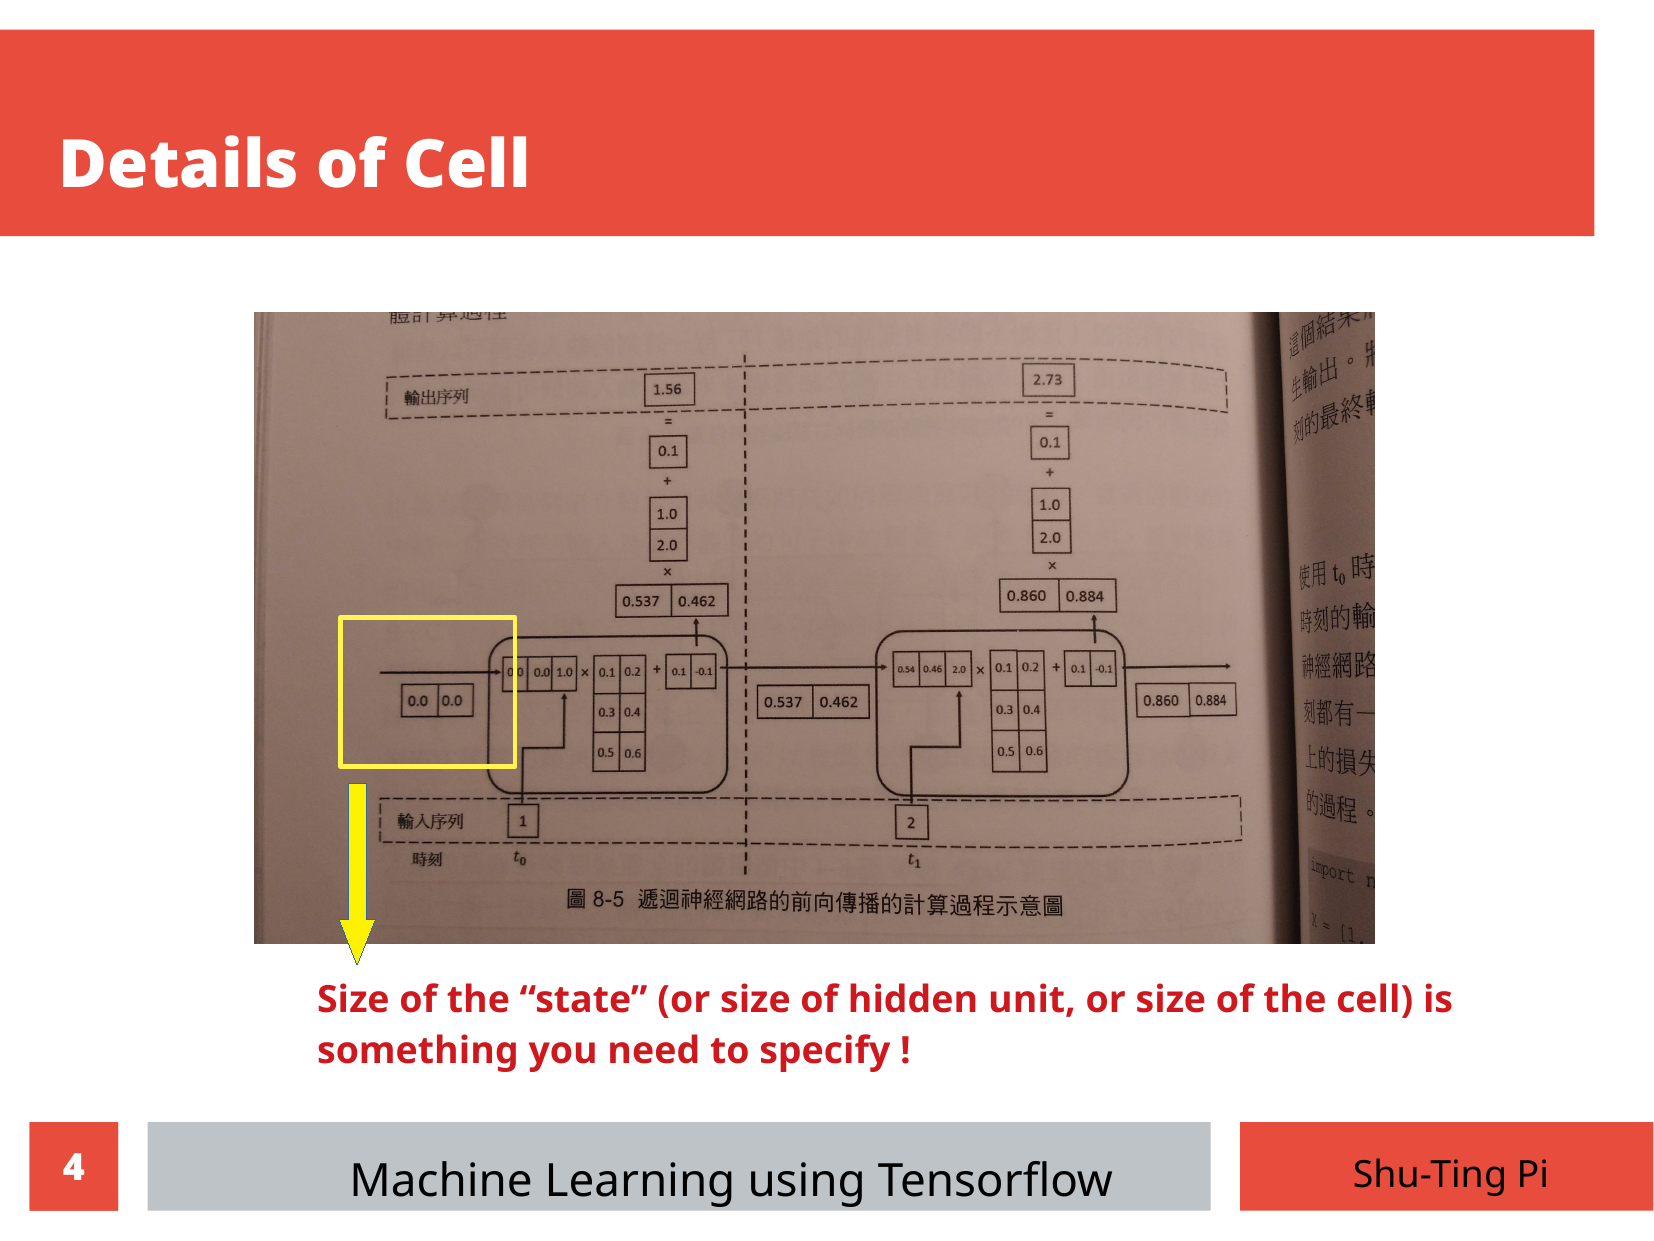

# Details of Cell
Size of the “state” (or size of hidden unit, or size of the cell) is something you need to specify !
4
Machine Learning using Tensorflow
Shu-Ting Pi